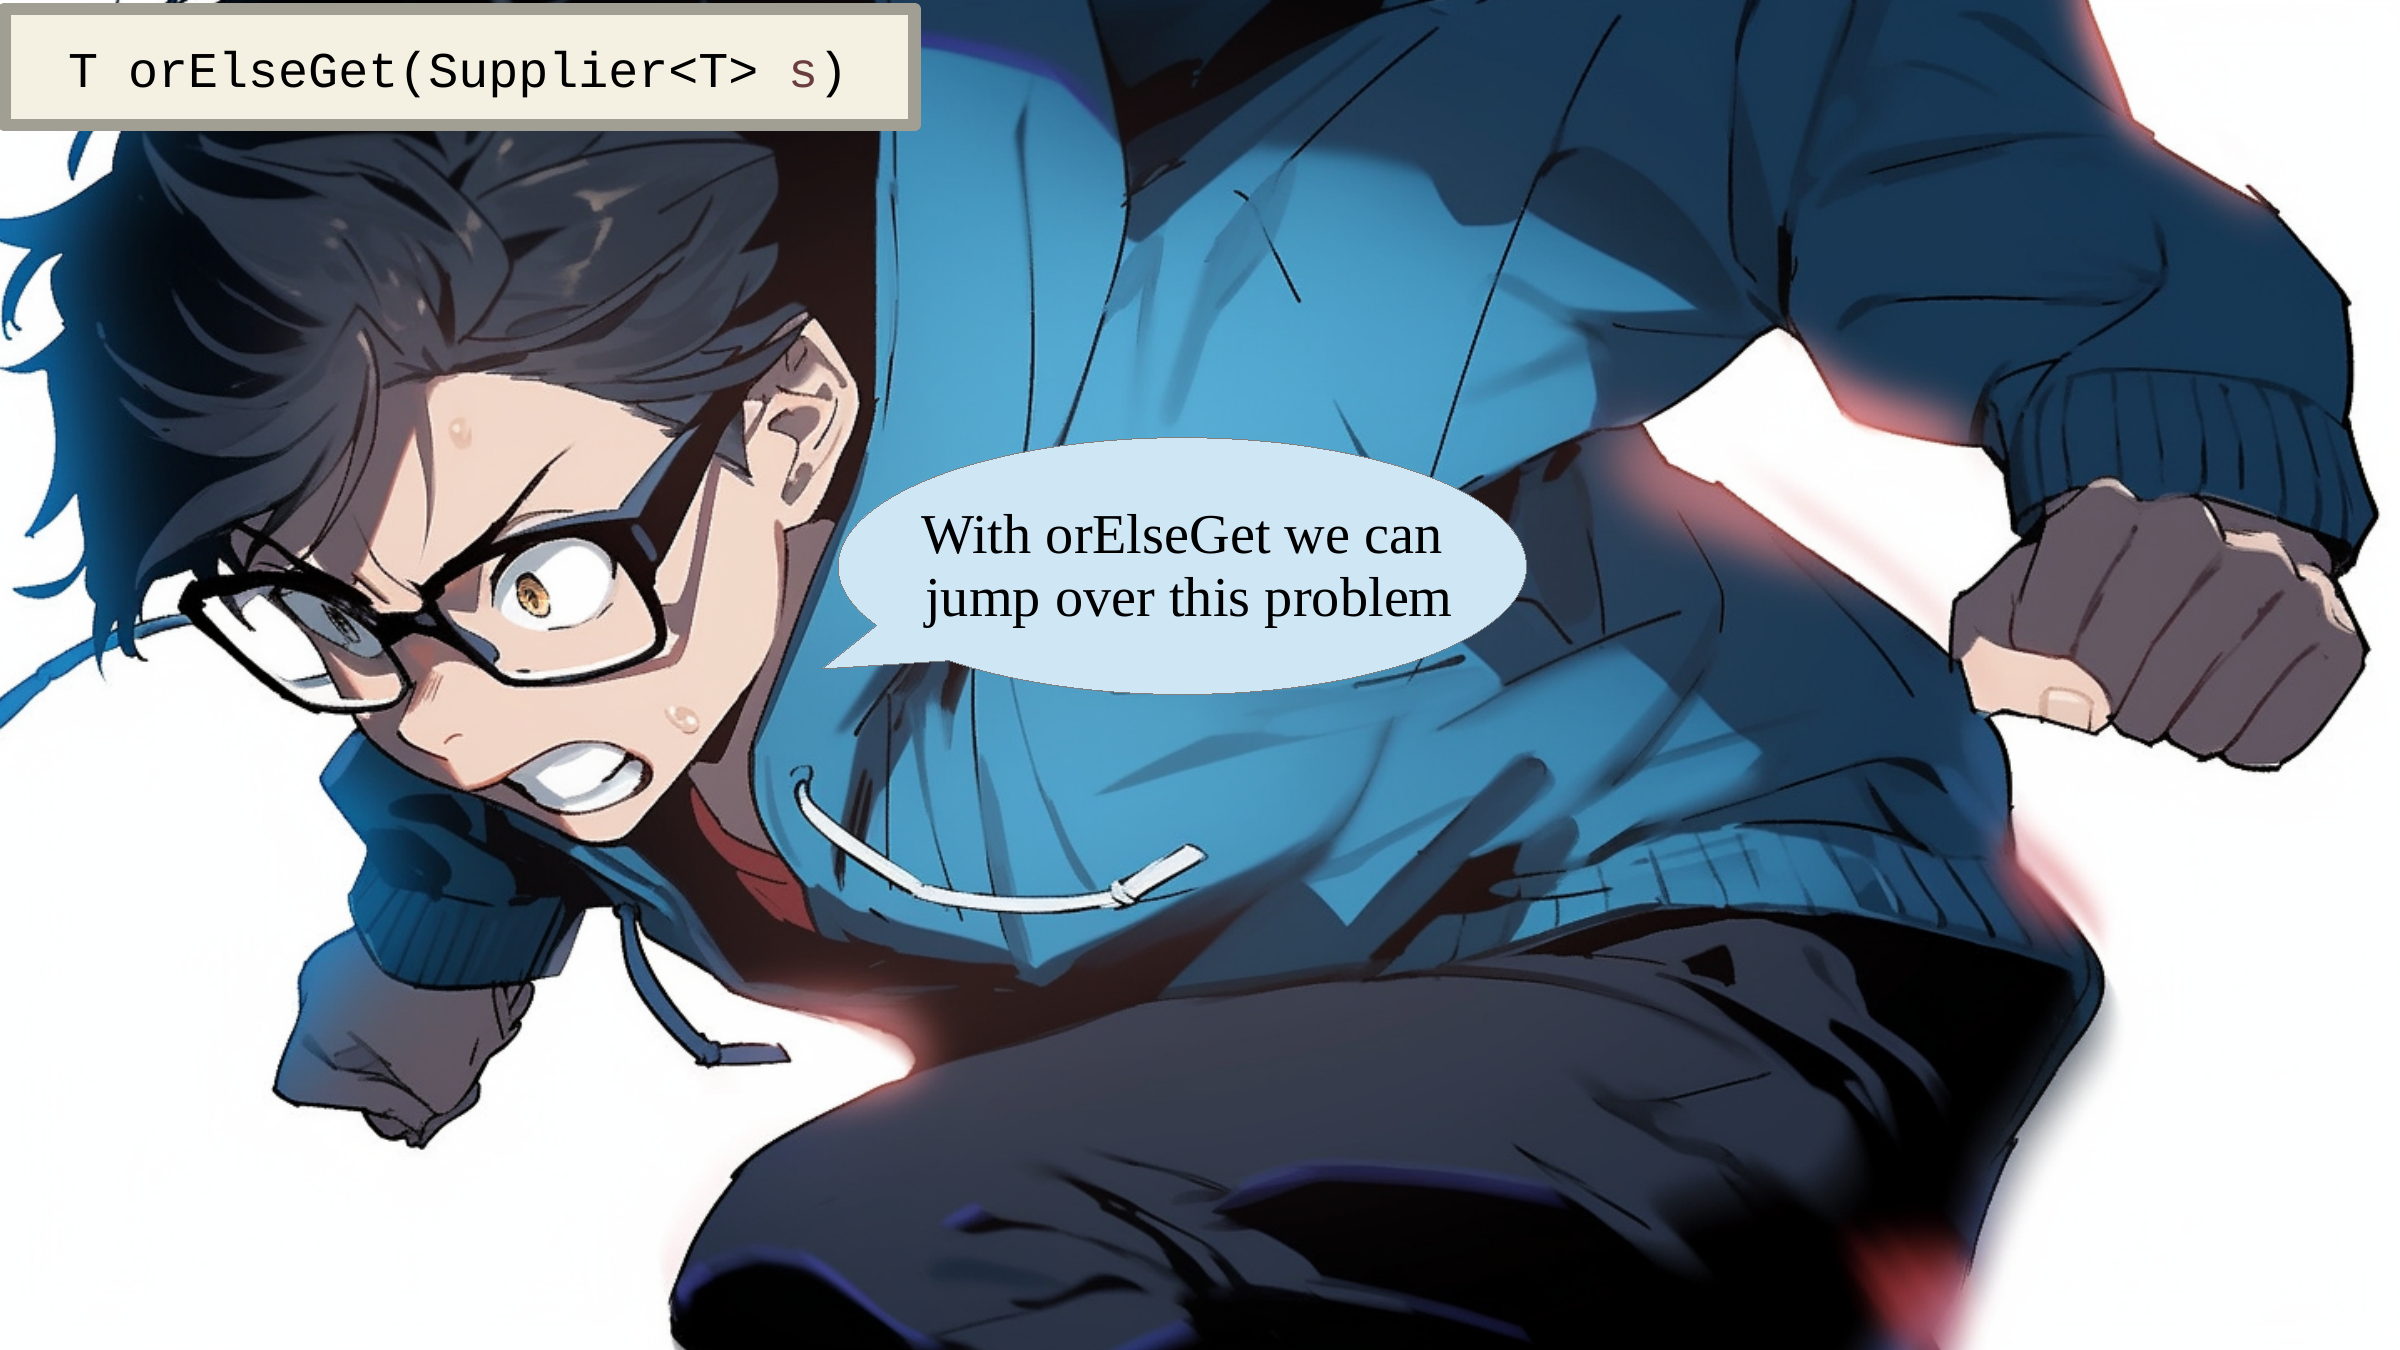

T orElseGet(Supplier<T> s)
With orElseGet we can
 jump over this problem